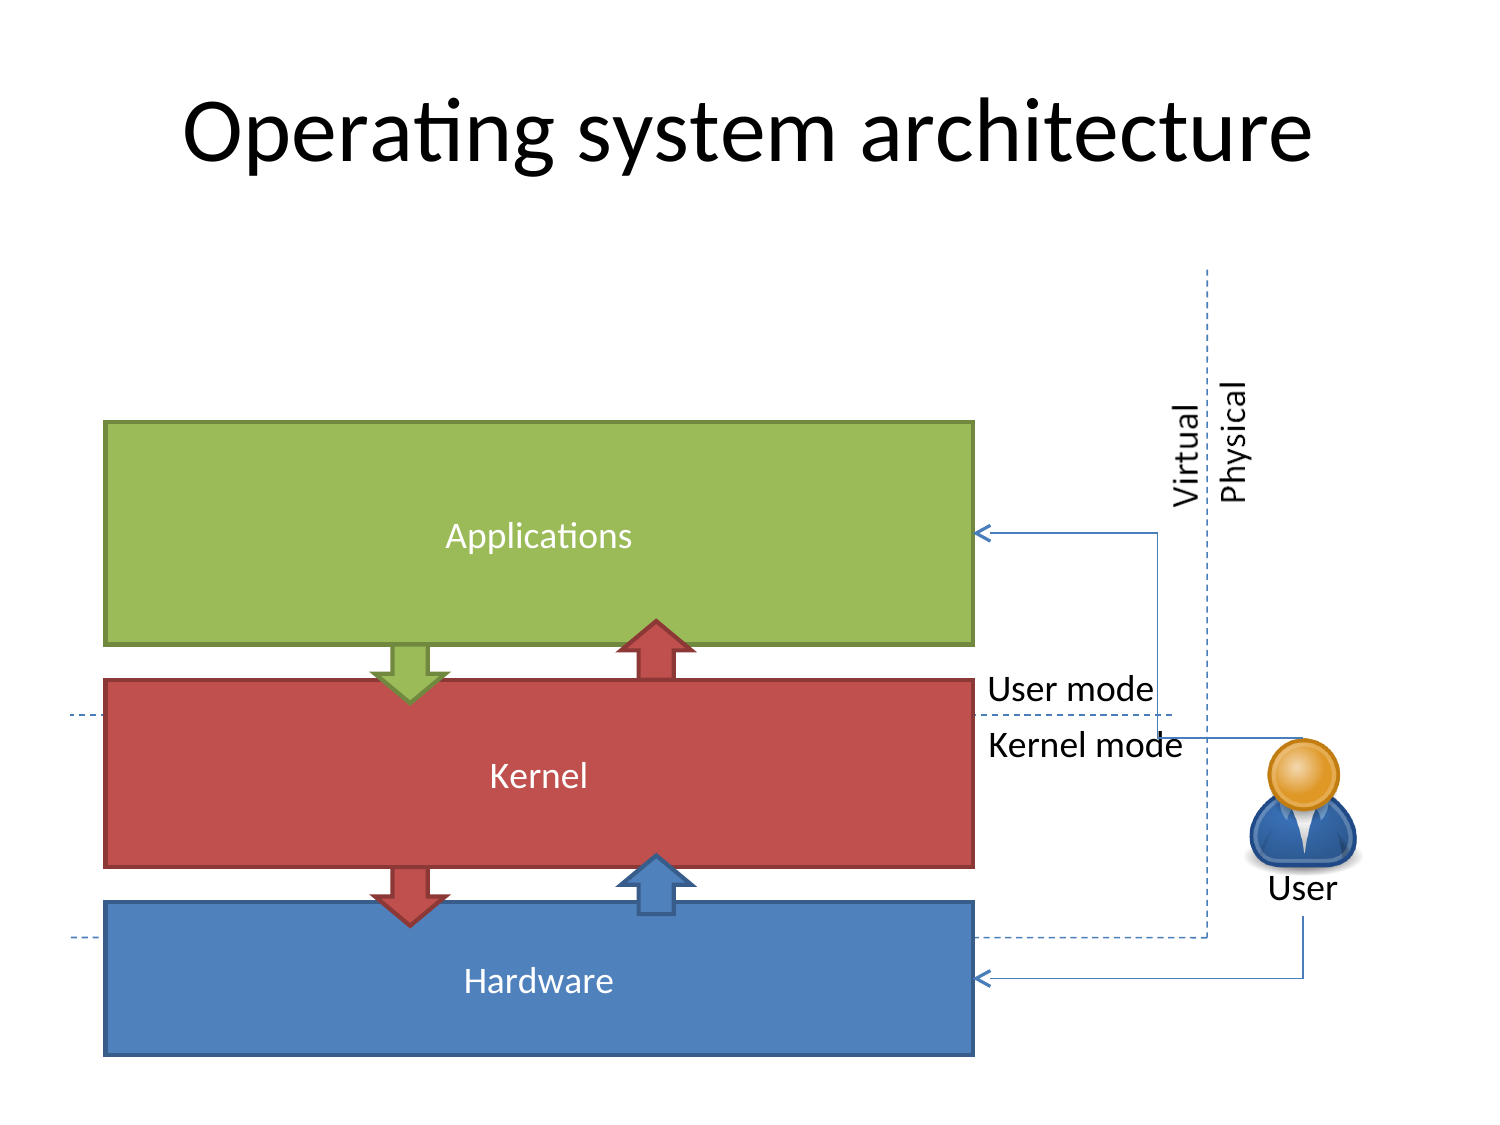

# Operating system architecture
Applications
User mode
Kernel
Kernel mode
User
Hardware